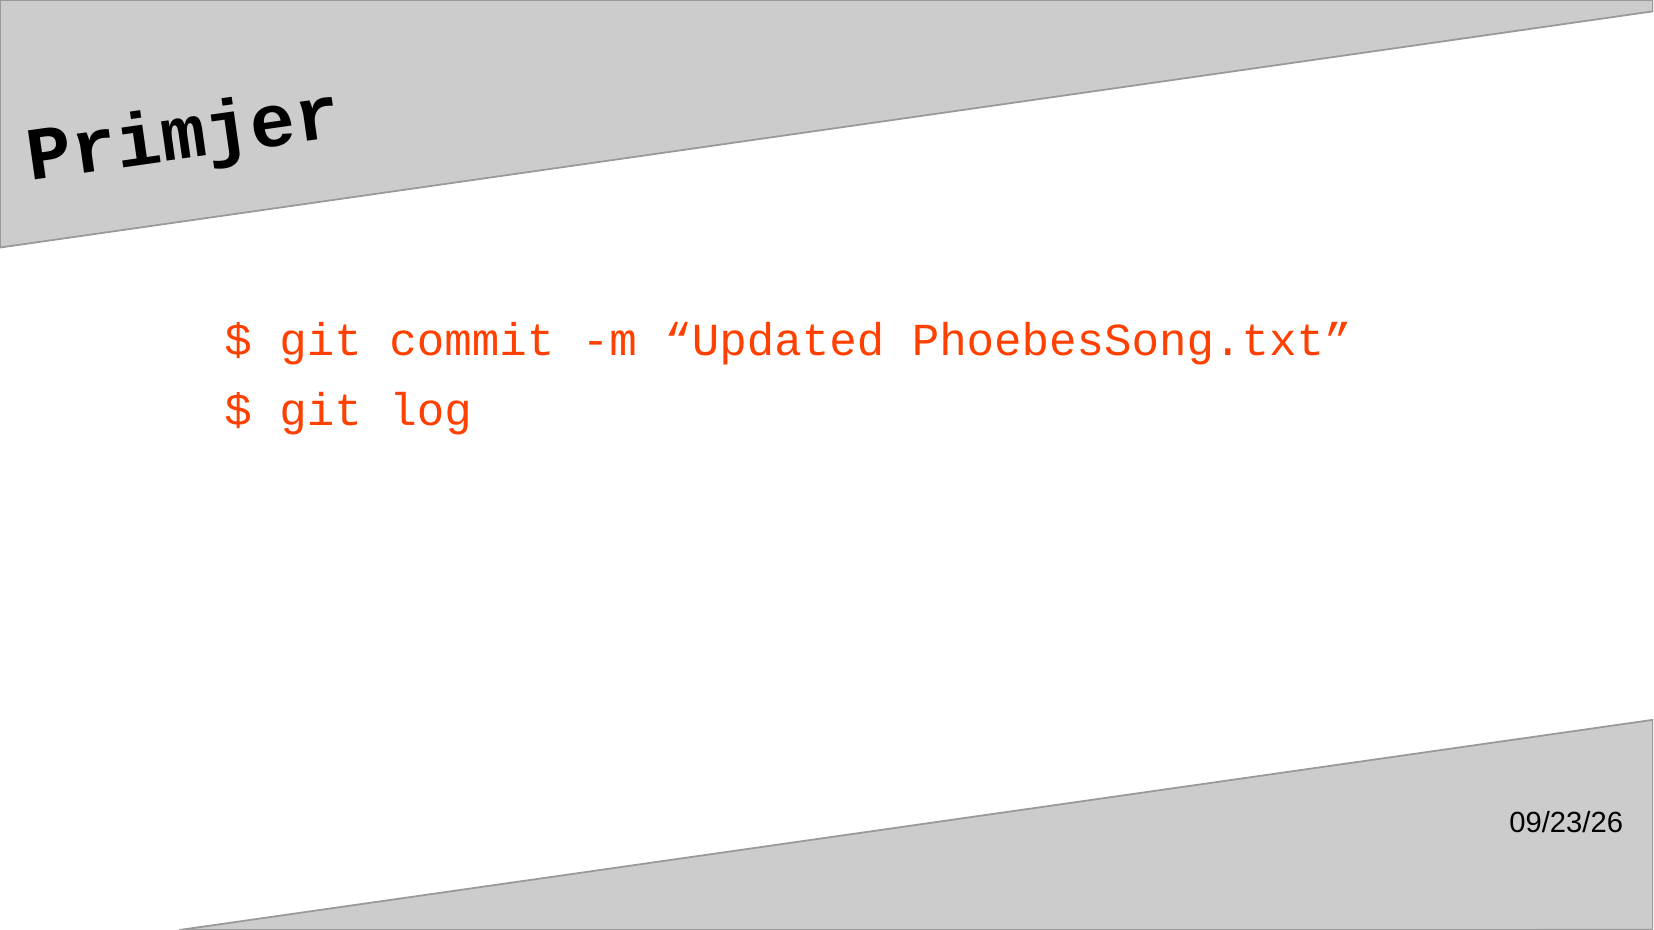

# Primjer
$ git commit -m “Updated PhoebesSong.txt”
$ git log
55